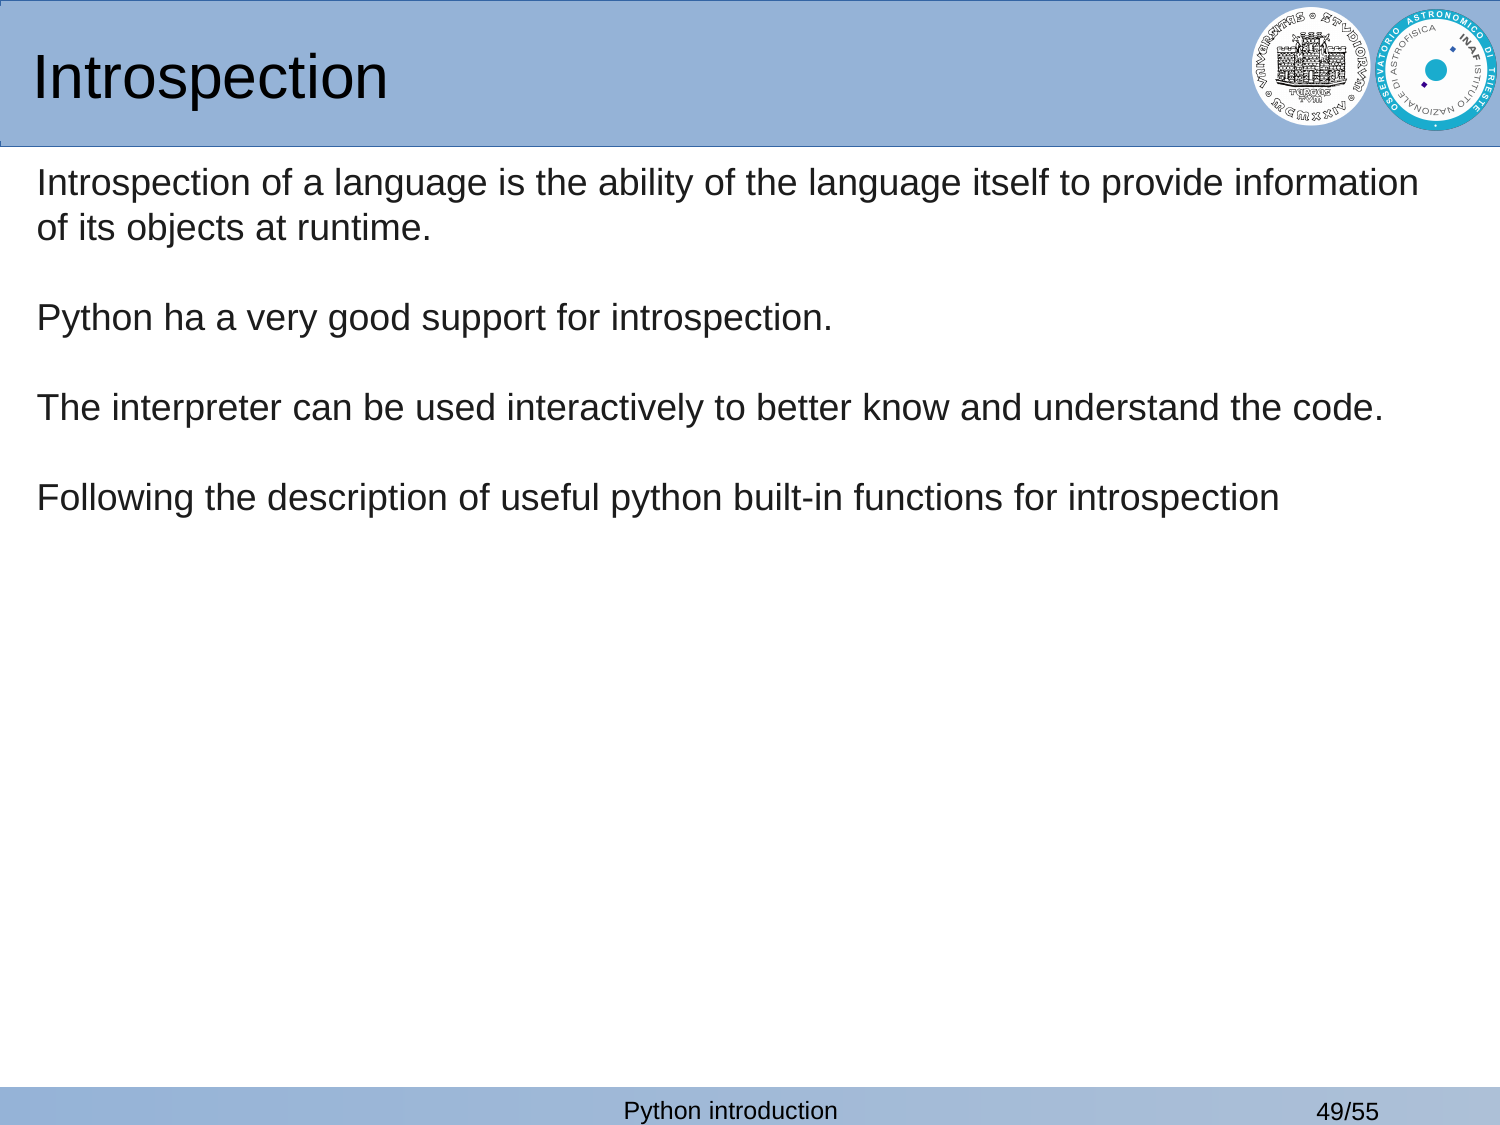

Introspection
# Introspection of a language is the ability of the language itself to provide information of its objects at runtime.
Python ha a very good support for introspection.
The interpreter can be used interactively to better know and understand the code.
Following the description of useful python built-in functions for introspection